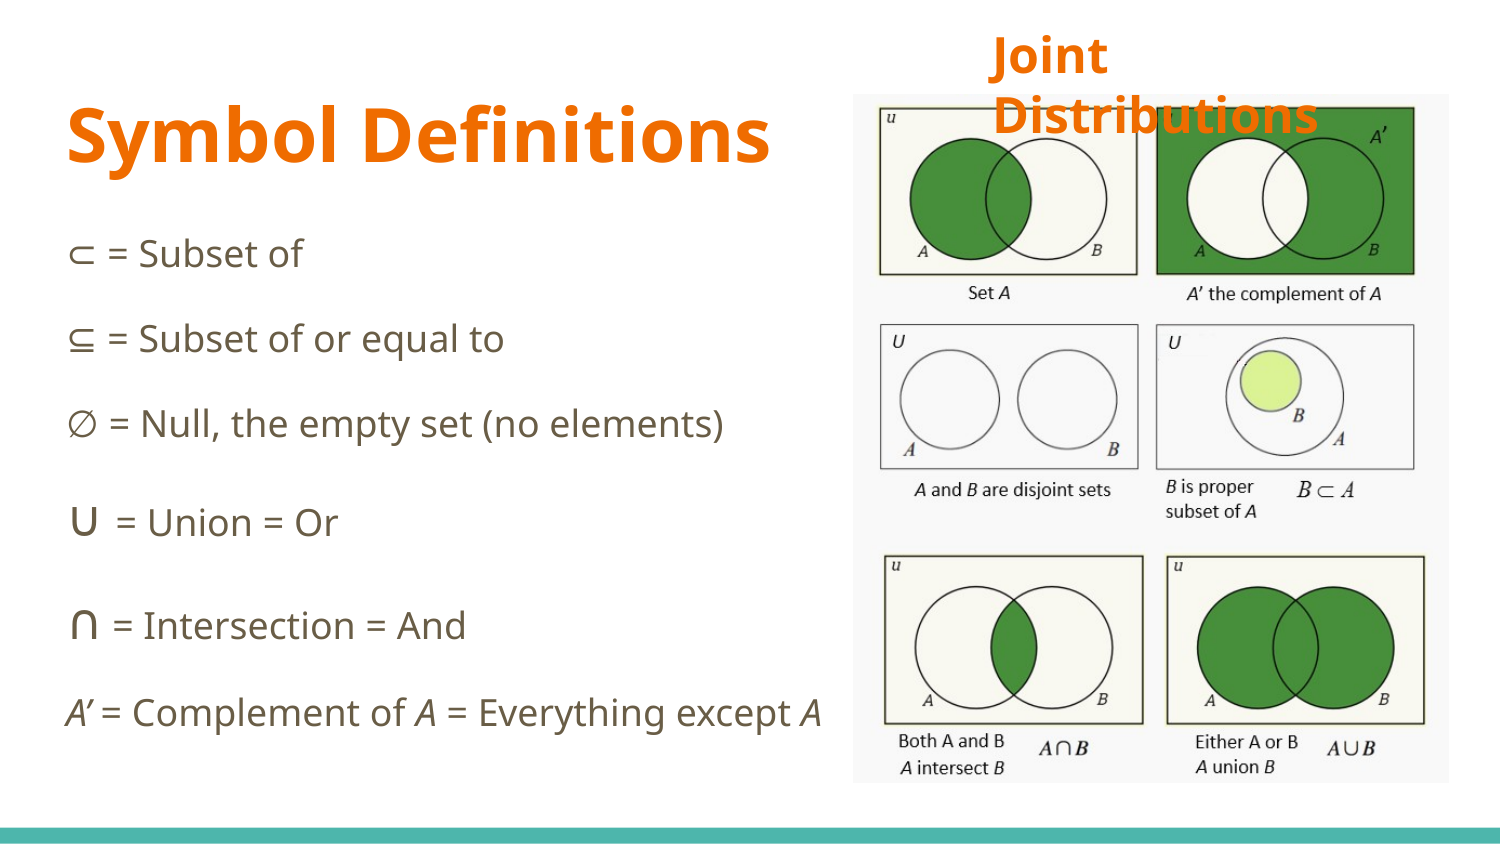

Joint Distributions
# Symbol Definitions
⊂ = Subset of
⊆ = Subset of or equal to
∅ = Null, the empty set (no elements)
∪ = Union = Or
∩ = Intersection = And
A’ = Complement of A = Everything except A